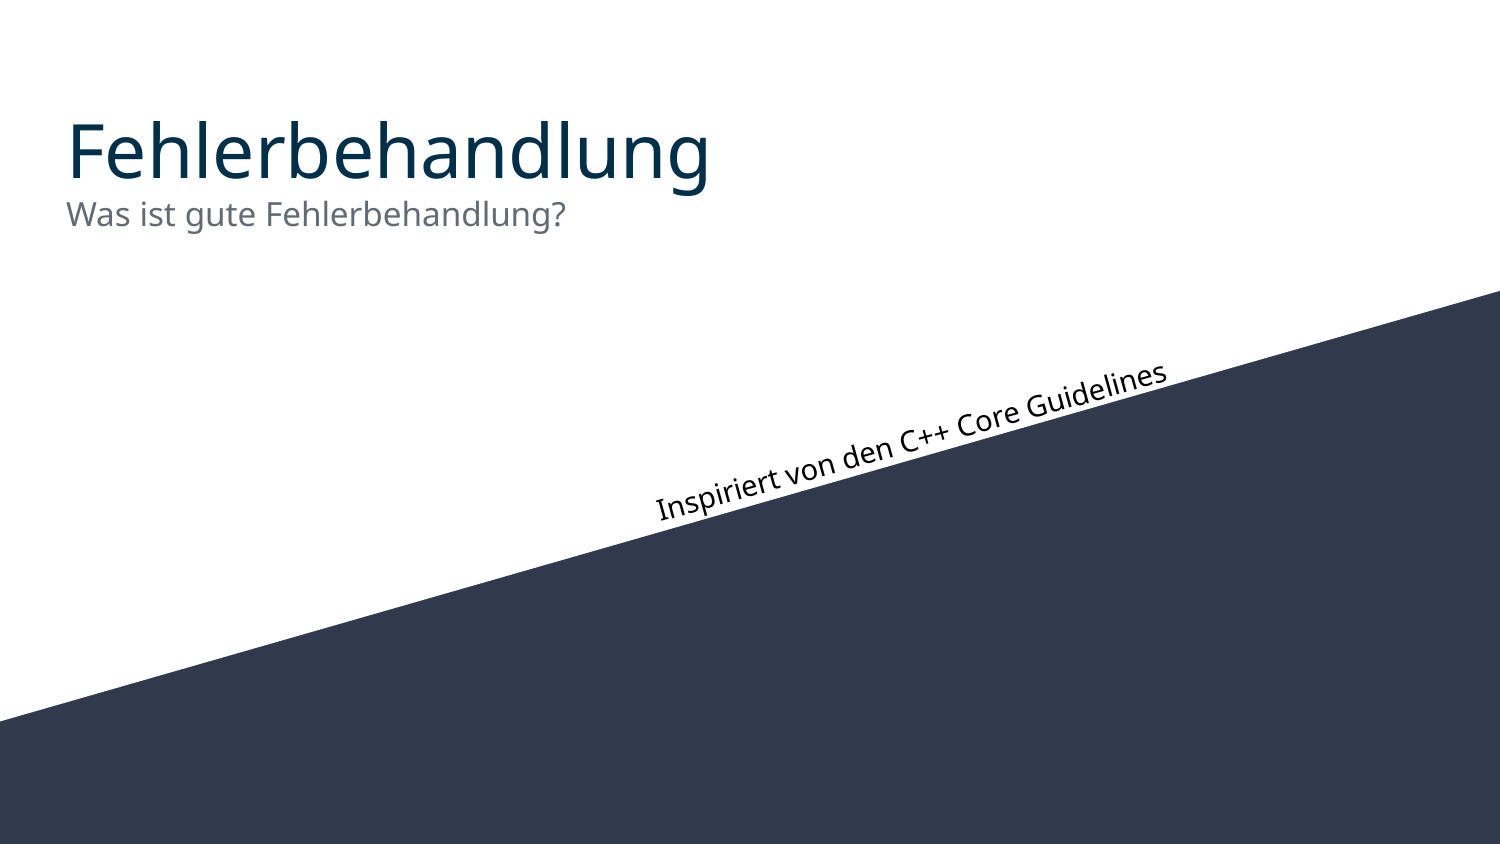

# Fehlerbehandlung
Was ist gute Fehlerbehandlung?
Inspiriert von den C++ Core Guidelines